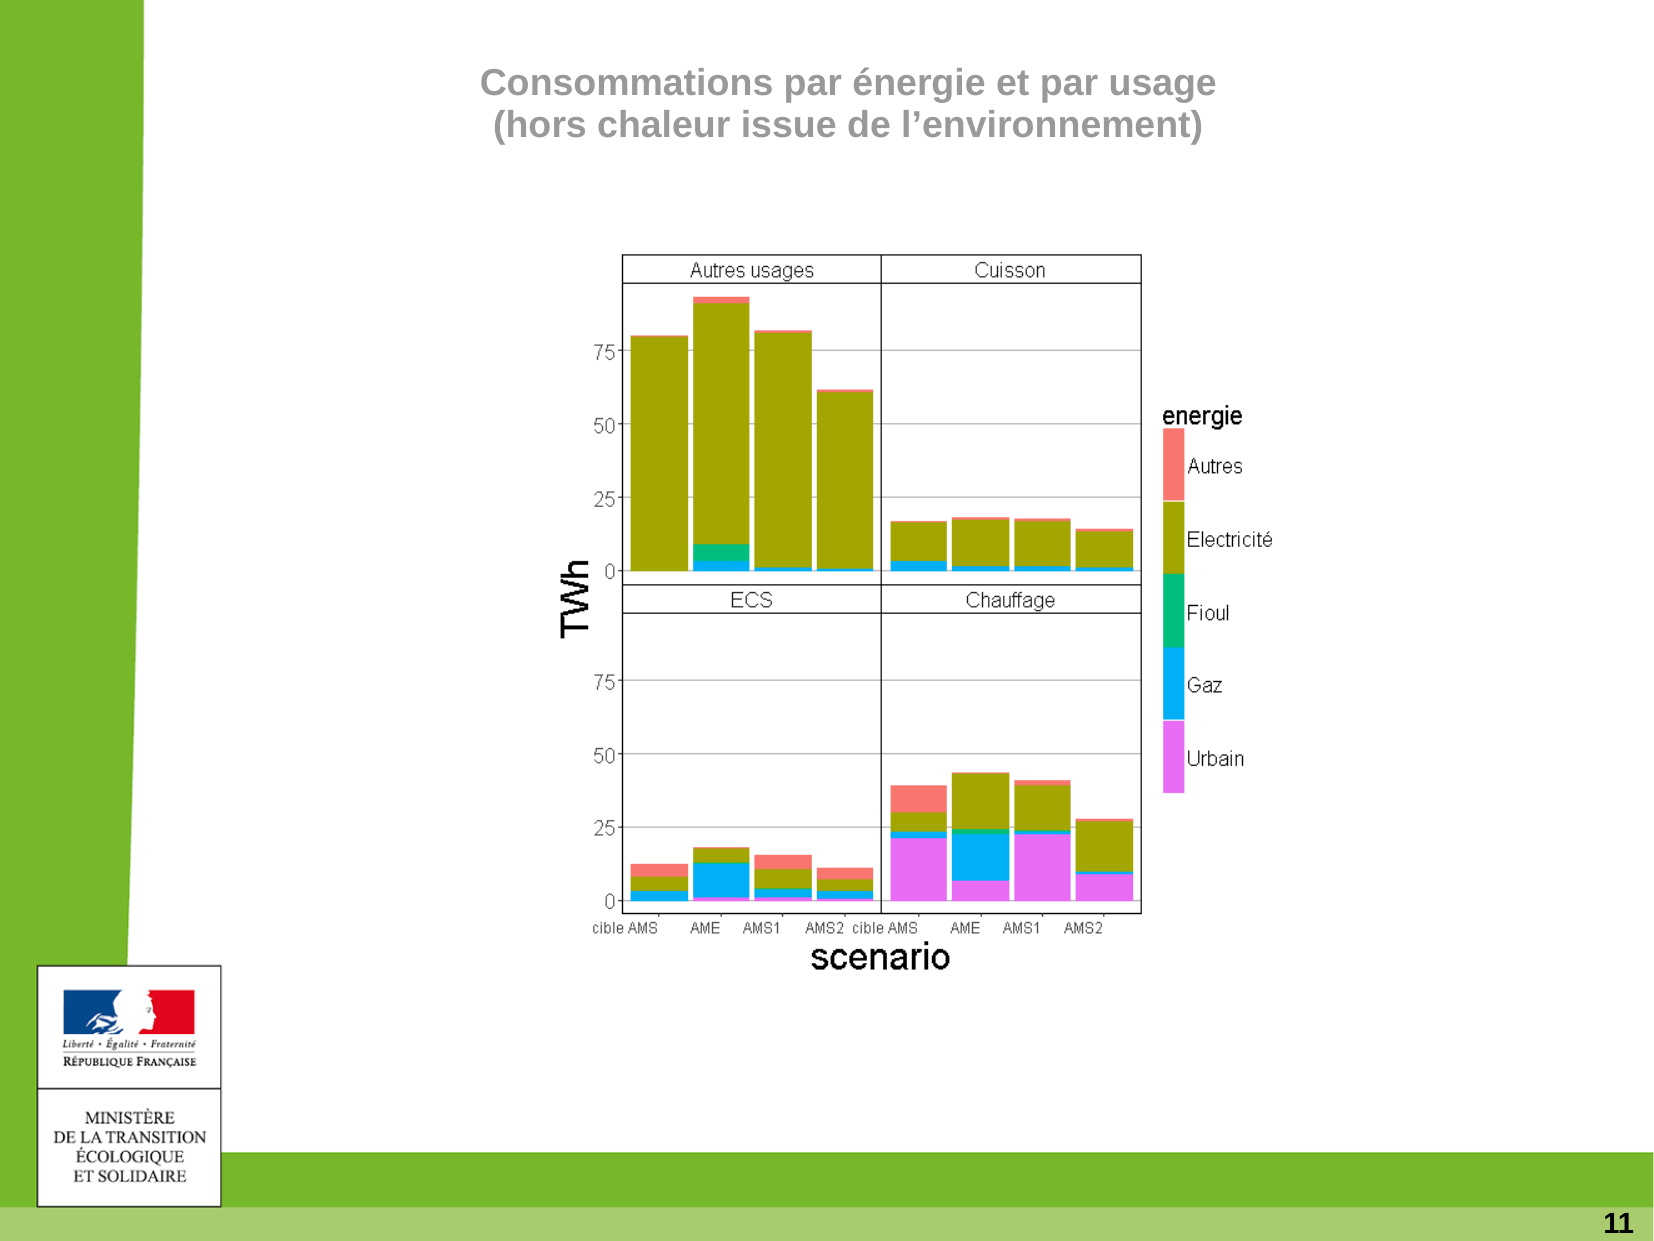

# Consommations par énergie et par usage (hors chaleur issue de l’environnement)